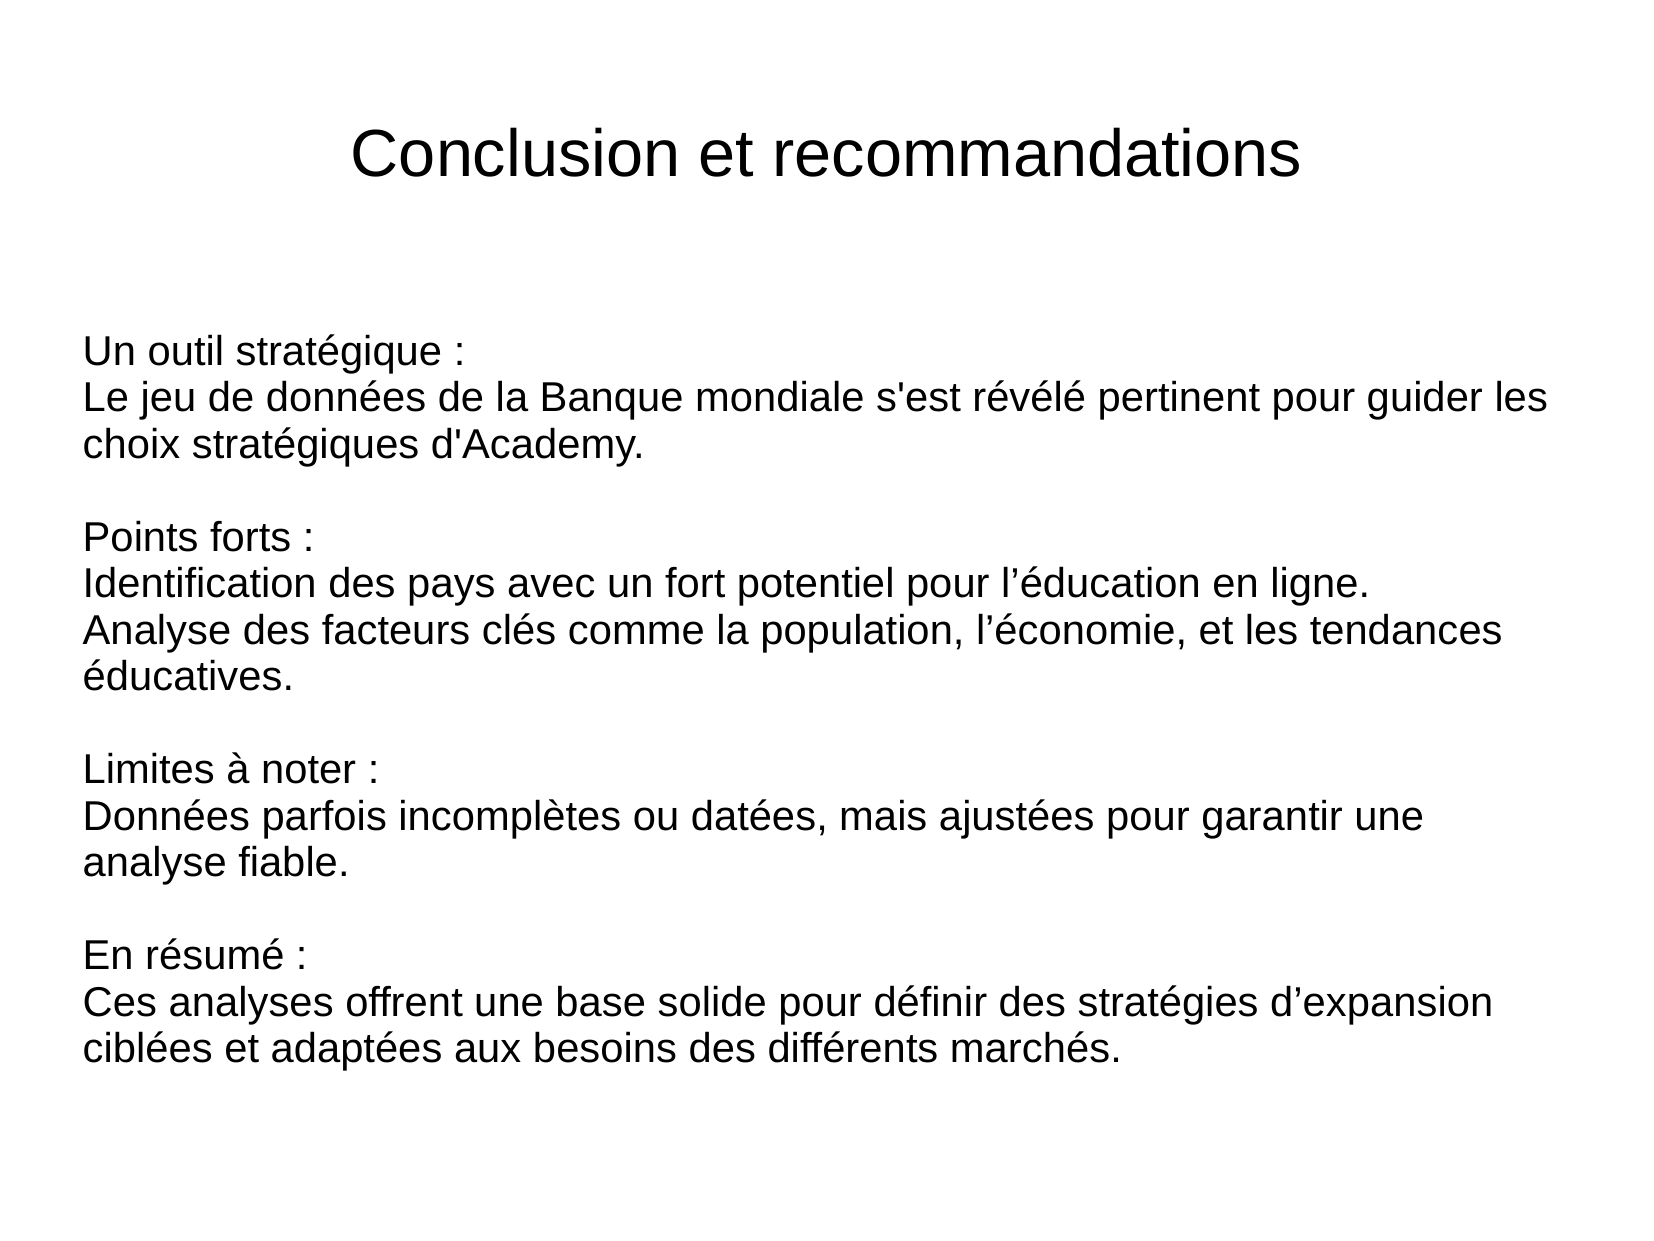

# Conclusion et recommandations
Un outil stratégique :
Le jeu de données de la Banque mondiale s'est révélé pertinent pour guider les choix stratégiques d'Academy.
Points forts :
Identification des pays avec un fort potentiel pour l’éducation en ligne.
Analyse des facteurs clés comme la population, l’économie, et les tendances éducatives.
Limites à noter :
Données parfois incomplètes ou datées, mais ajustées pour garantir une analyse fiable.
En résumé :
Ces analyses offrent une base solide pour définir des stratégies d’expansion ciblées et adaptées aux besoins des différents marchés.